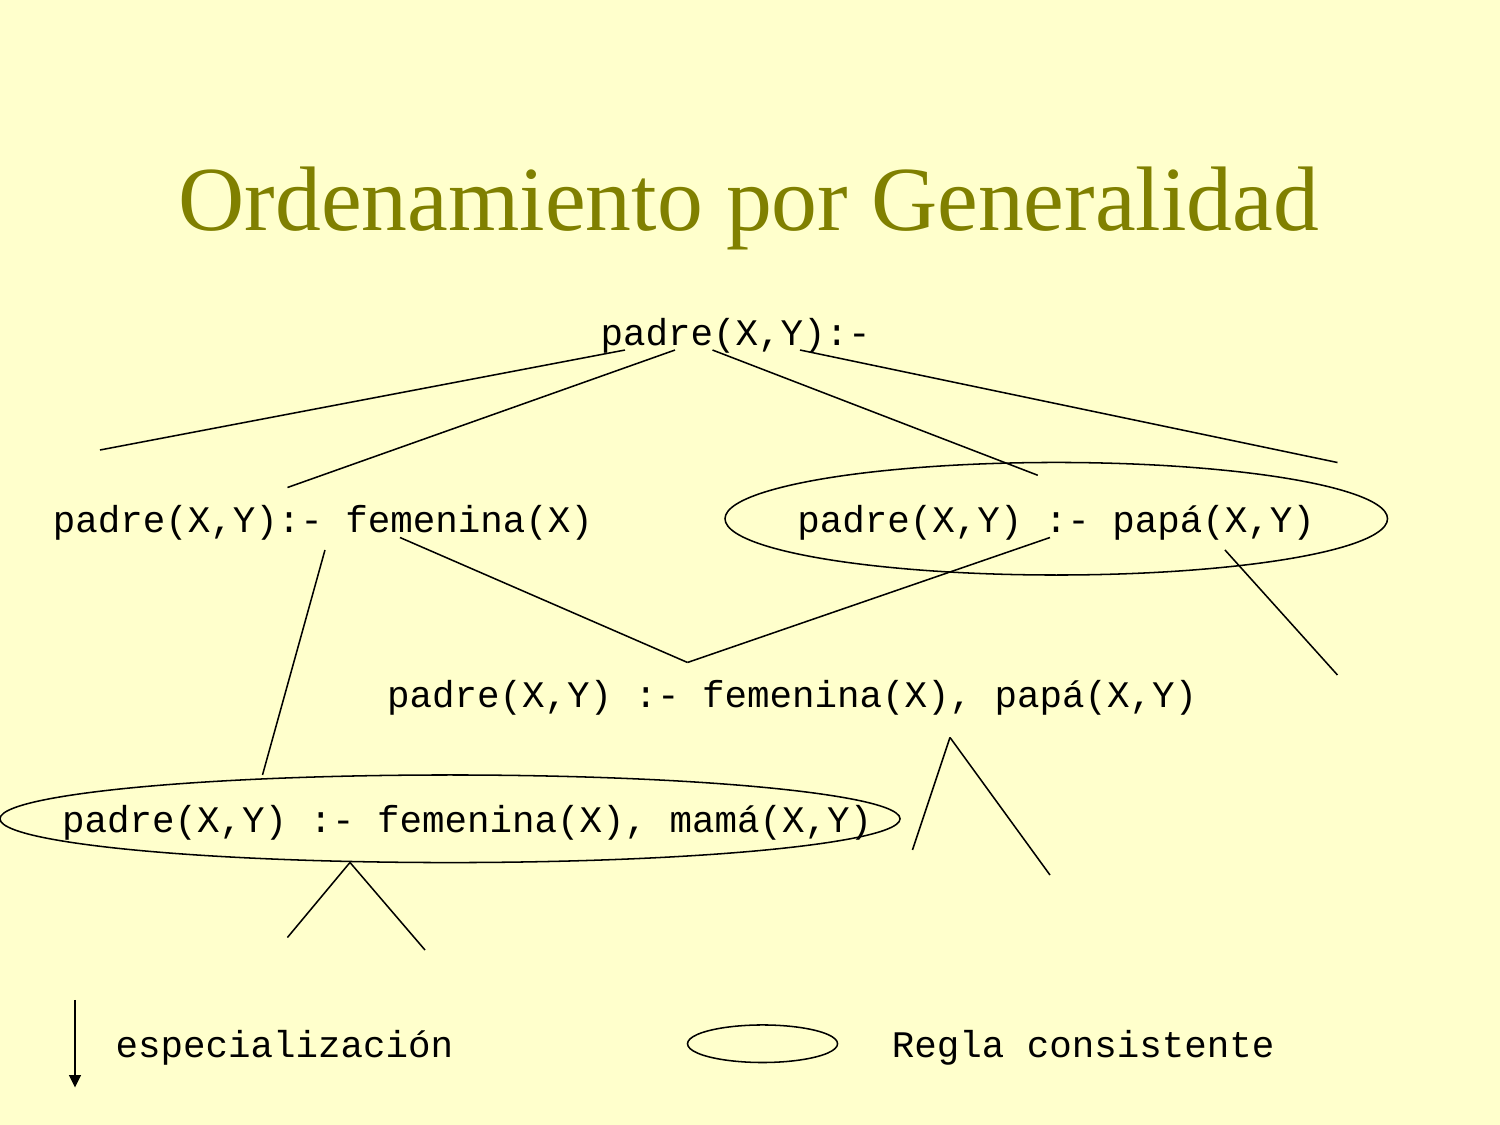

# Ordenamiento por Generalidad
padre(X,Y):-
padre(X,Y):- femenina(X)
padre(X,Y) :- papá(X,Y)
padre(X,Y) :- femenina(X), papá(X,Y)
padre(X,Y) :- femenina(X), mamá(X,Y)
especialización
Regla consistente